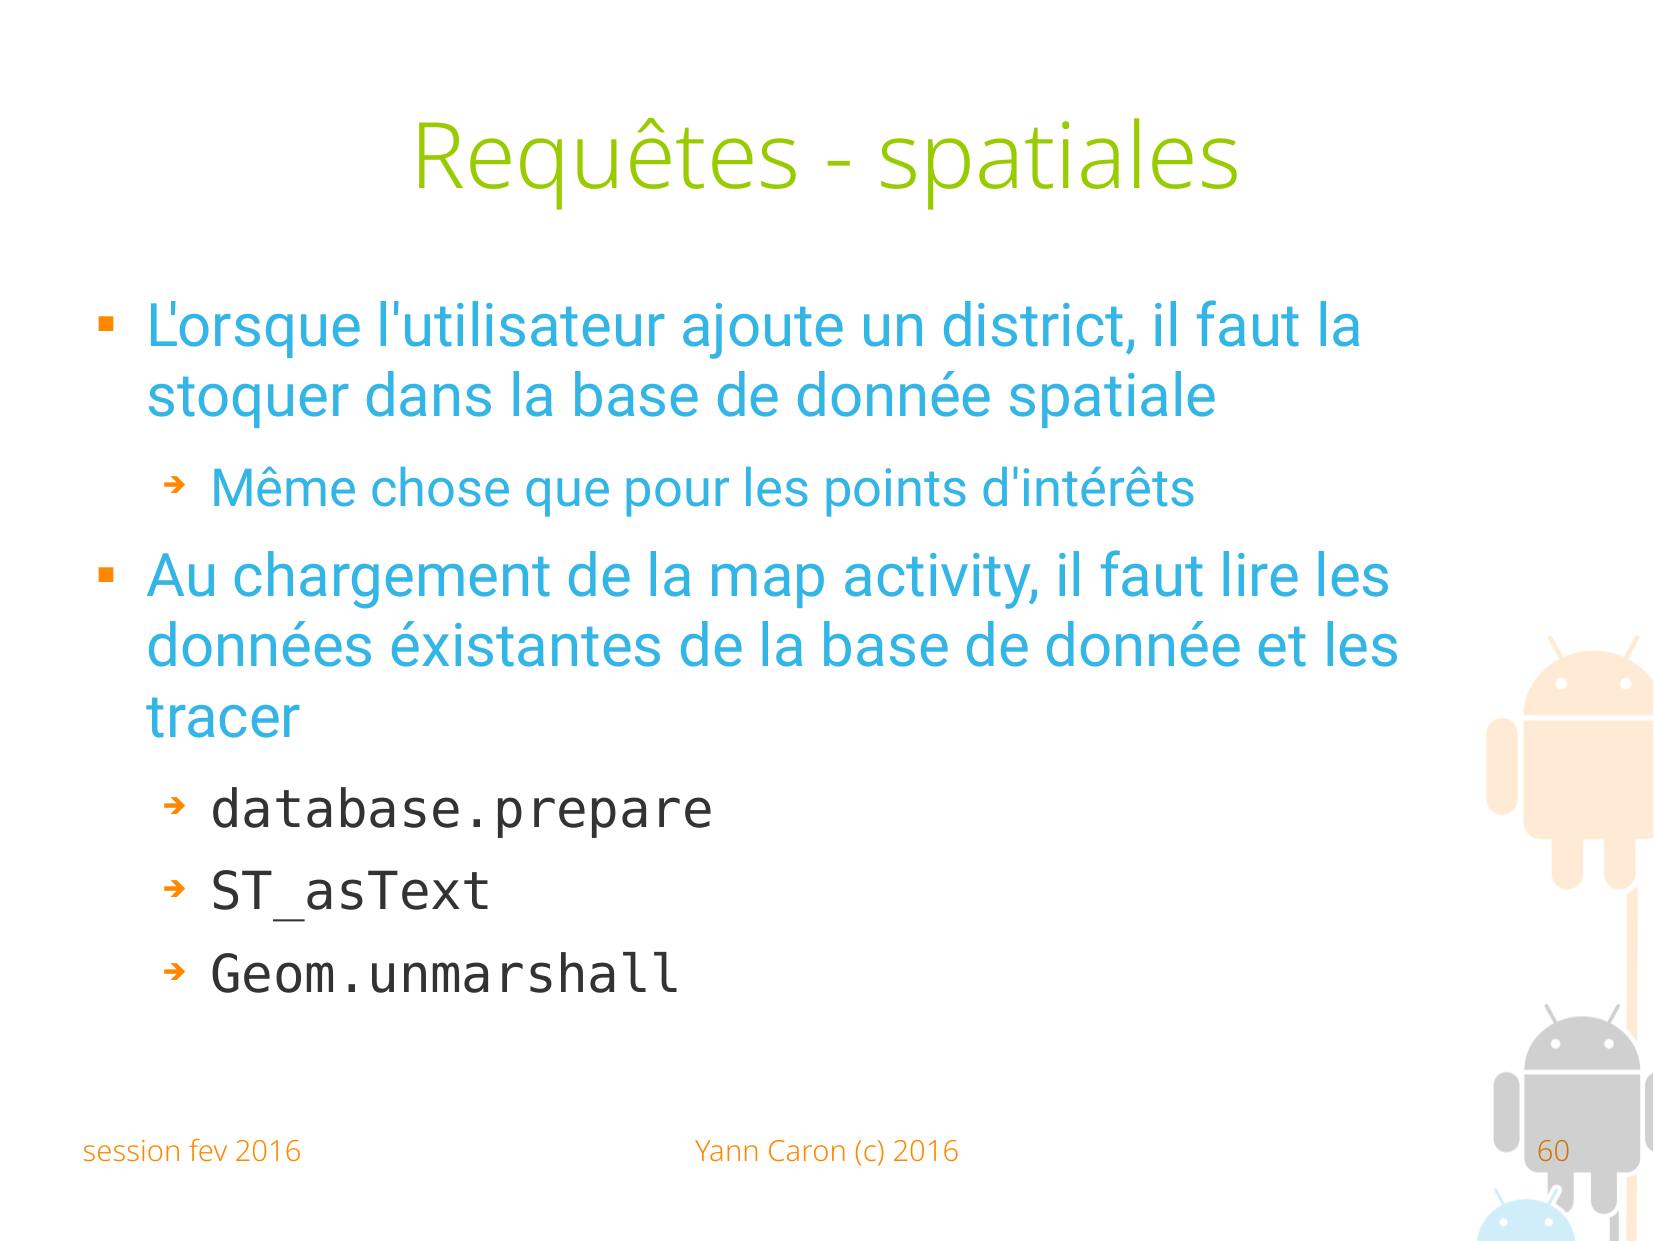

# Requêtes - spatiales
L'orsque l'utilisateur ajoute un district, il faut la stoquer dans la base de donnée spatiale
Même chose que pour les points d'intérêts
Au chargement de la map activity, il faut lire les données éxistantes de la base de donnée et les tracer
database.prepare
ST_asText
Geom.unmarshall
session fev 2016
Yann Caron (c) 2016
60